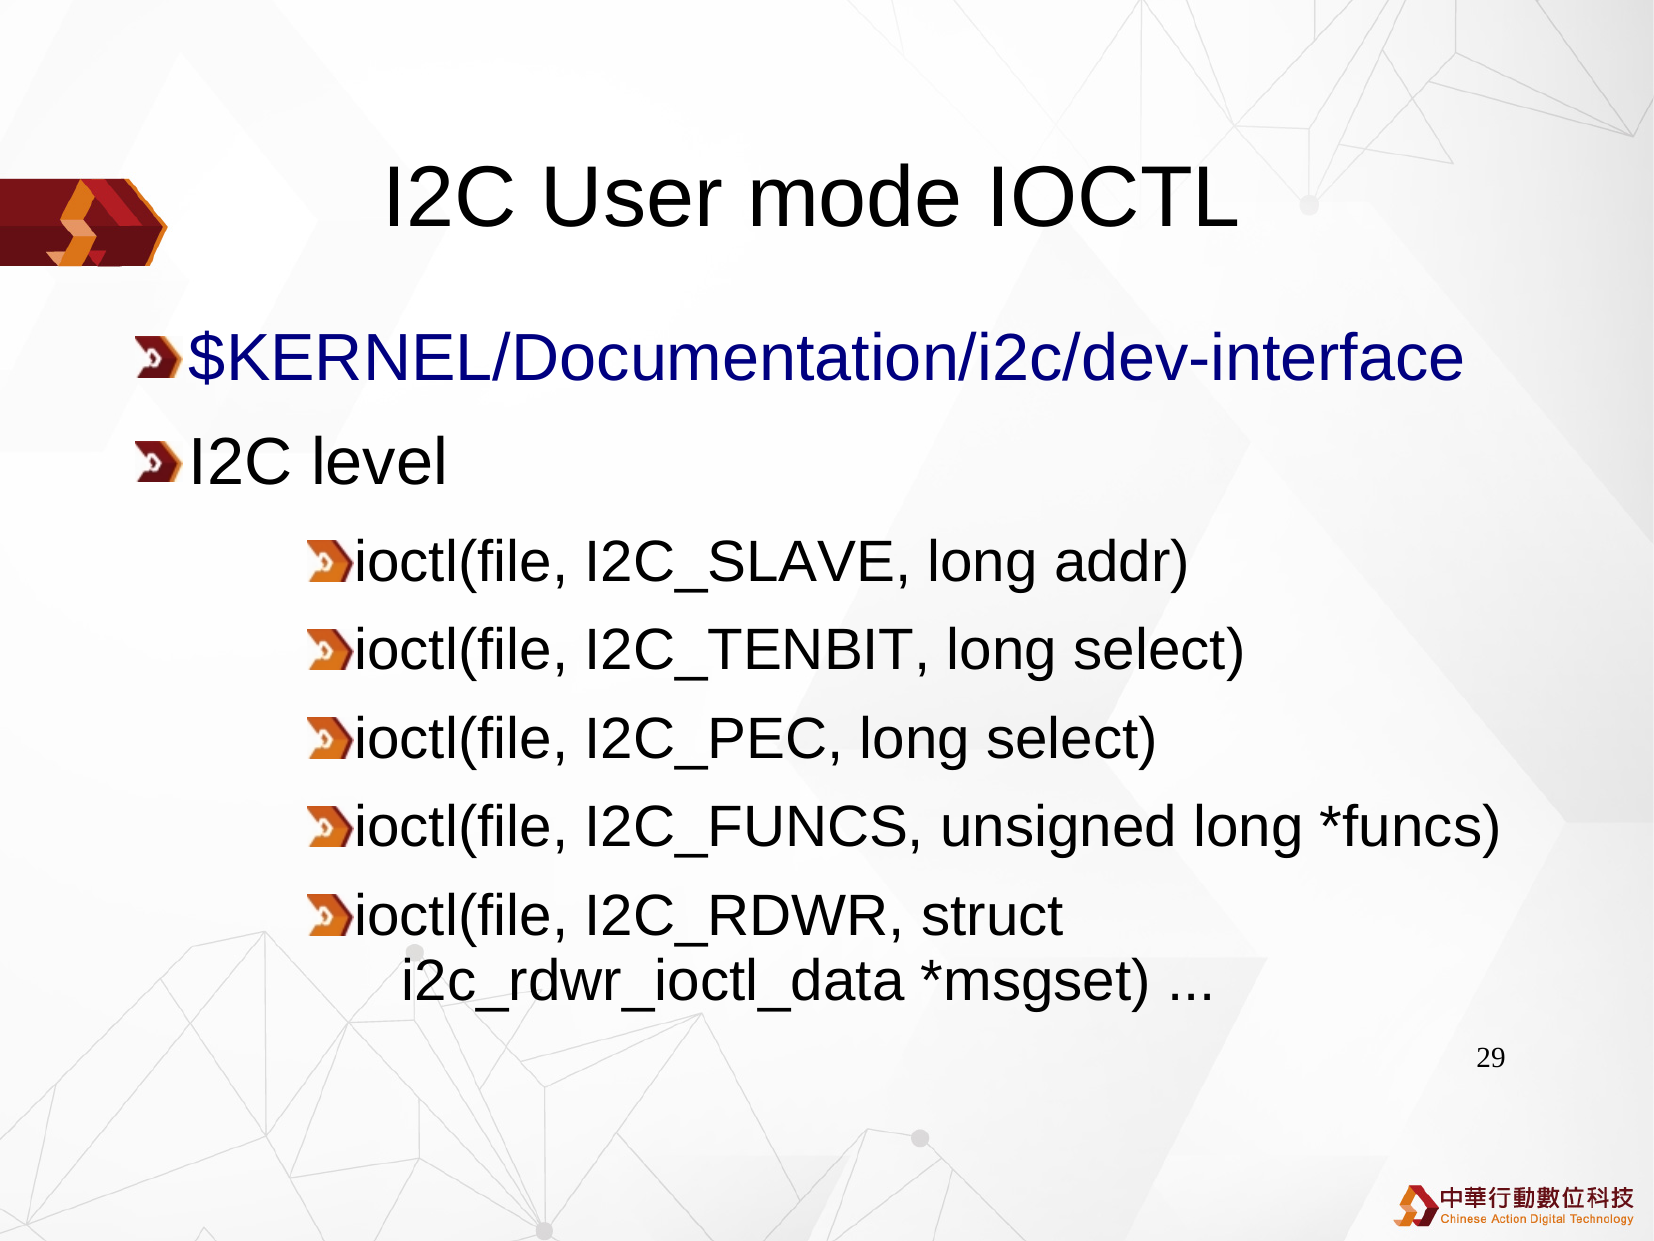

# I2C User mode IOCTL
$KERNEL/Documentation/i2c/dev-interface
I2C level
ioctl(file, I2C_SLAVE, long addr)
ioctl(file, I2C_TENBIT, long select)
ioctl(file, I2C_PEC, long select)
ioctl(file, I2C_FUNCS, unsigned long *funcs)
ioctl(file, I2C_RDWR, struct i2c_rdwr_ioctl_data *msgset) ...
29